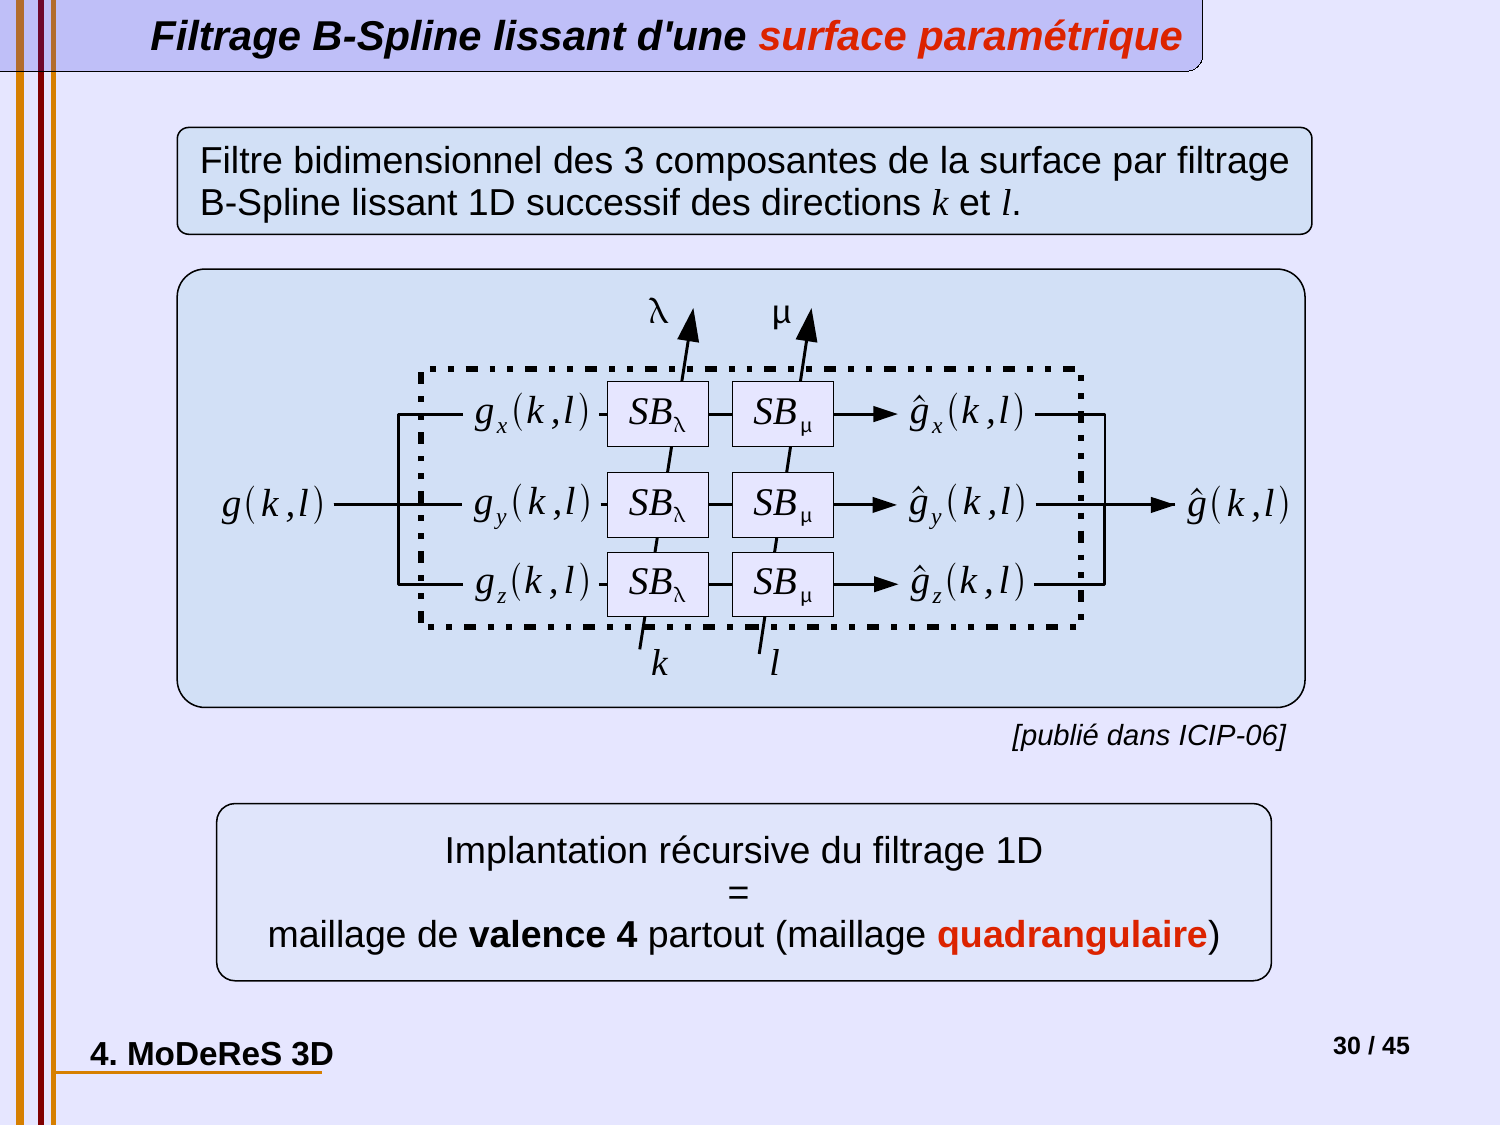

Filtrage B-Spline lissant d'une surface paramétrique
Filtre bidimensionnel des 3 composantes de la surface par filtrage B-Spline lissant 1D successif des directions k et l.
k
l
[publié dans ICIP-06]
Implantation récursive du filtrage 1D
=
maillage de valence 4 partout (maillage quadrangulaire)
30
# 4. MoDeReS 3D